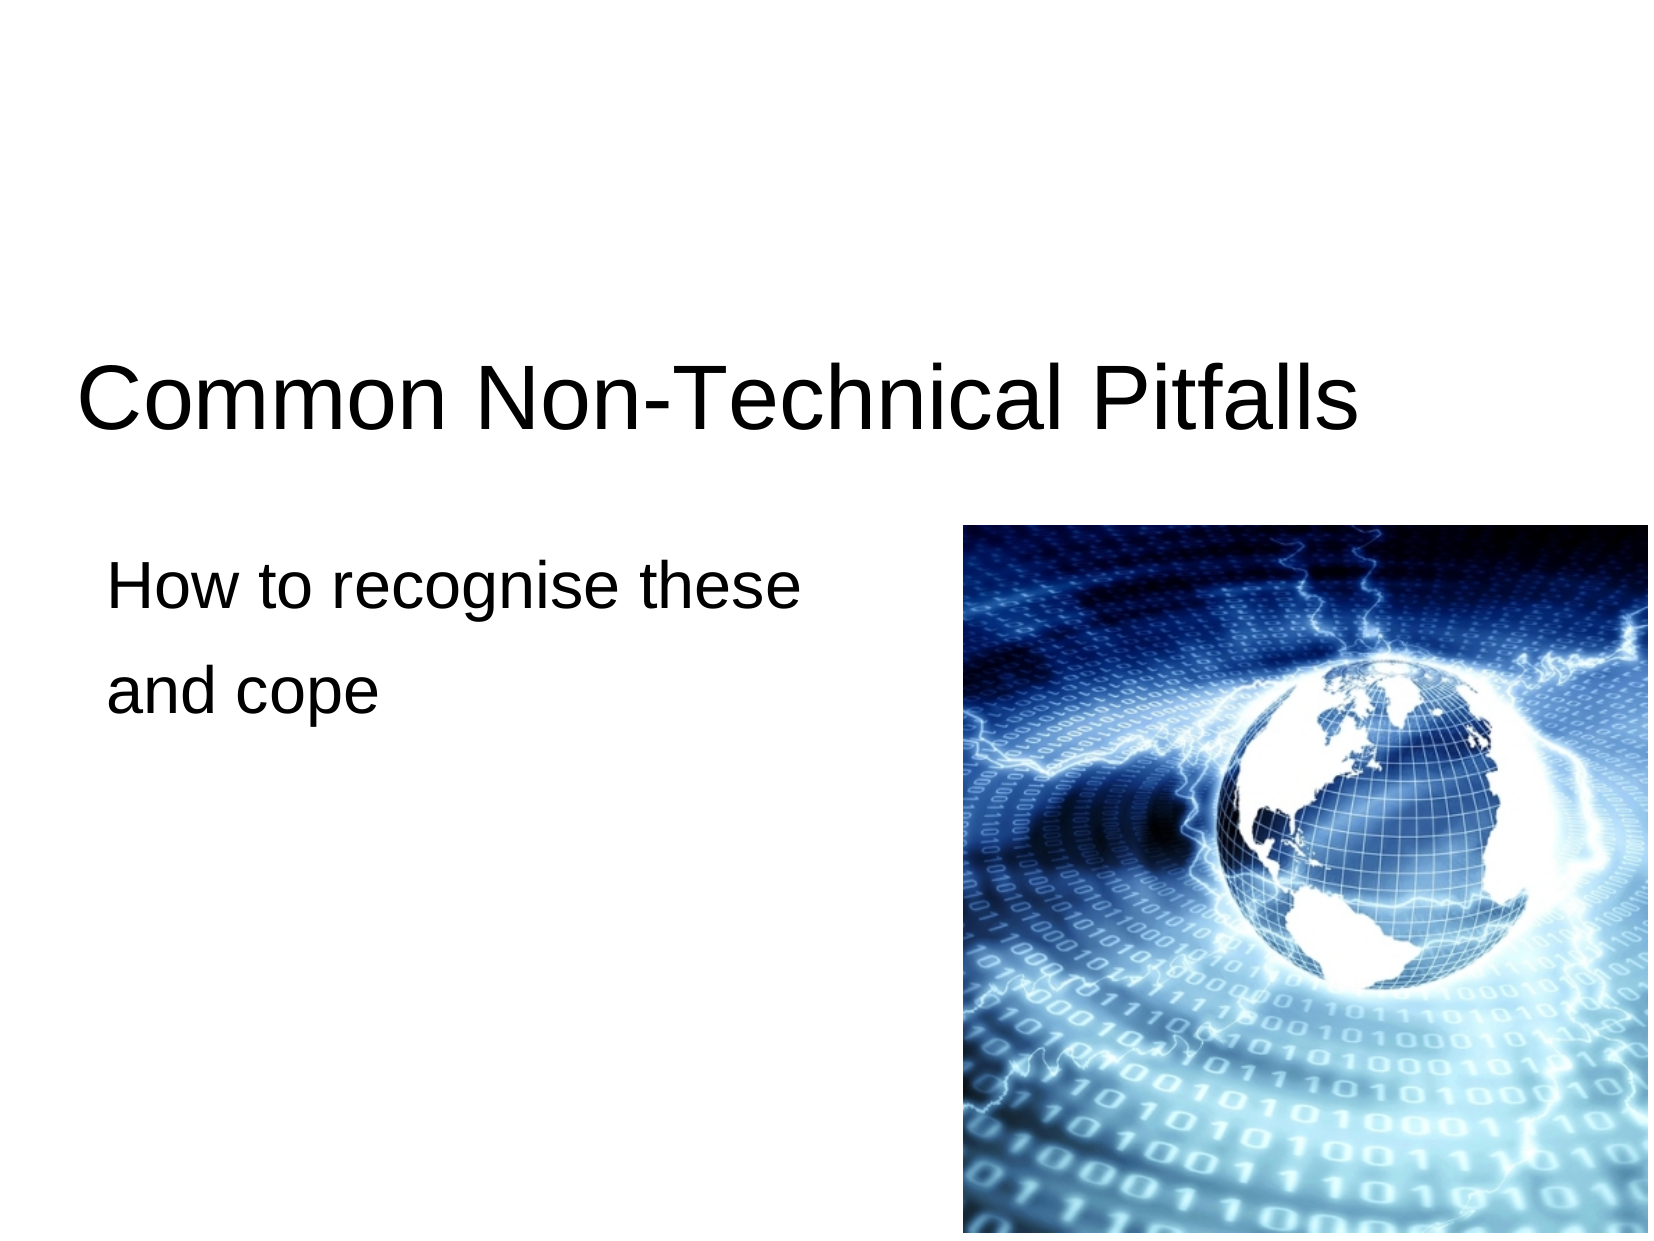

# Common Non-Technical Pitfalls
How to recognise these
and cope
69